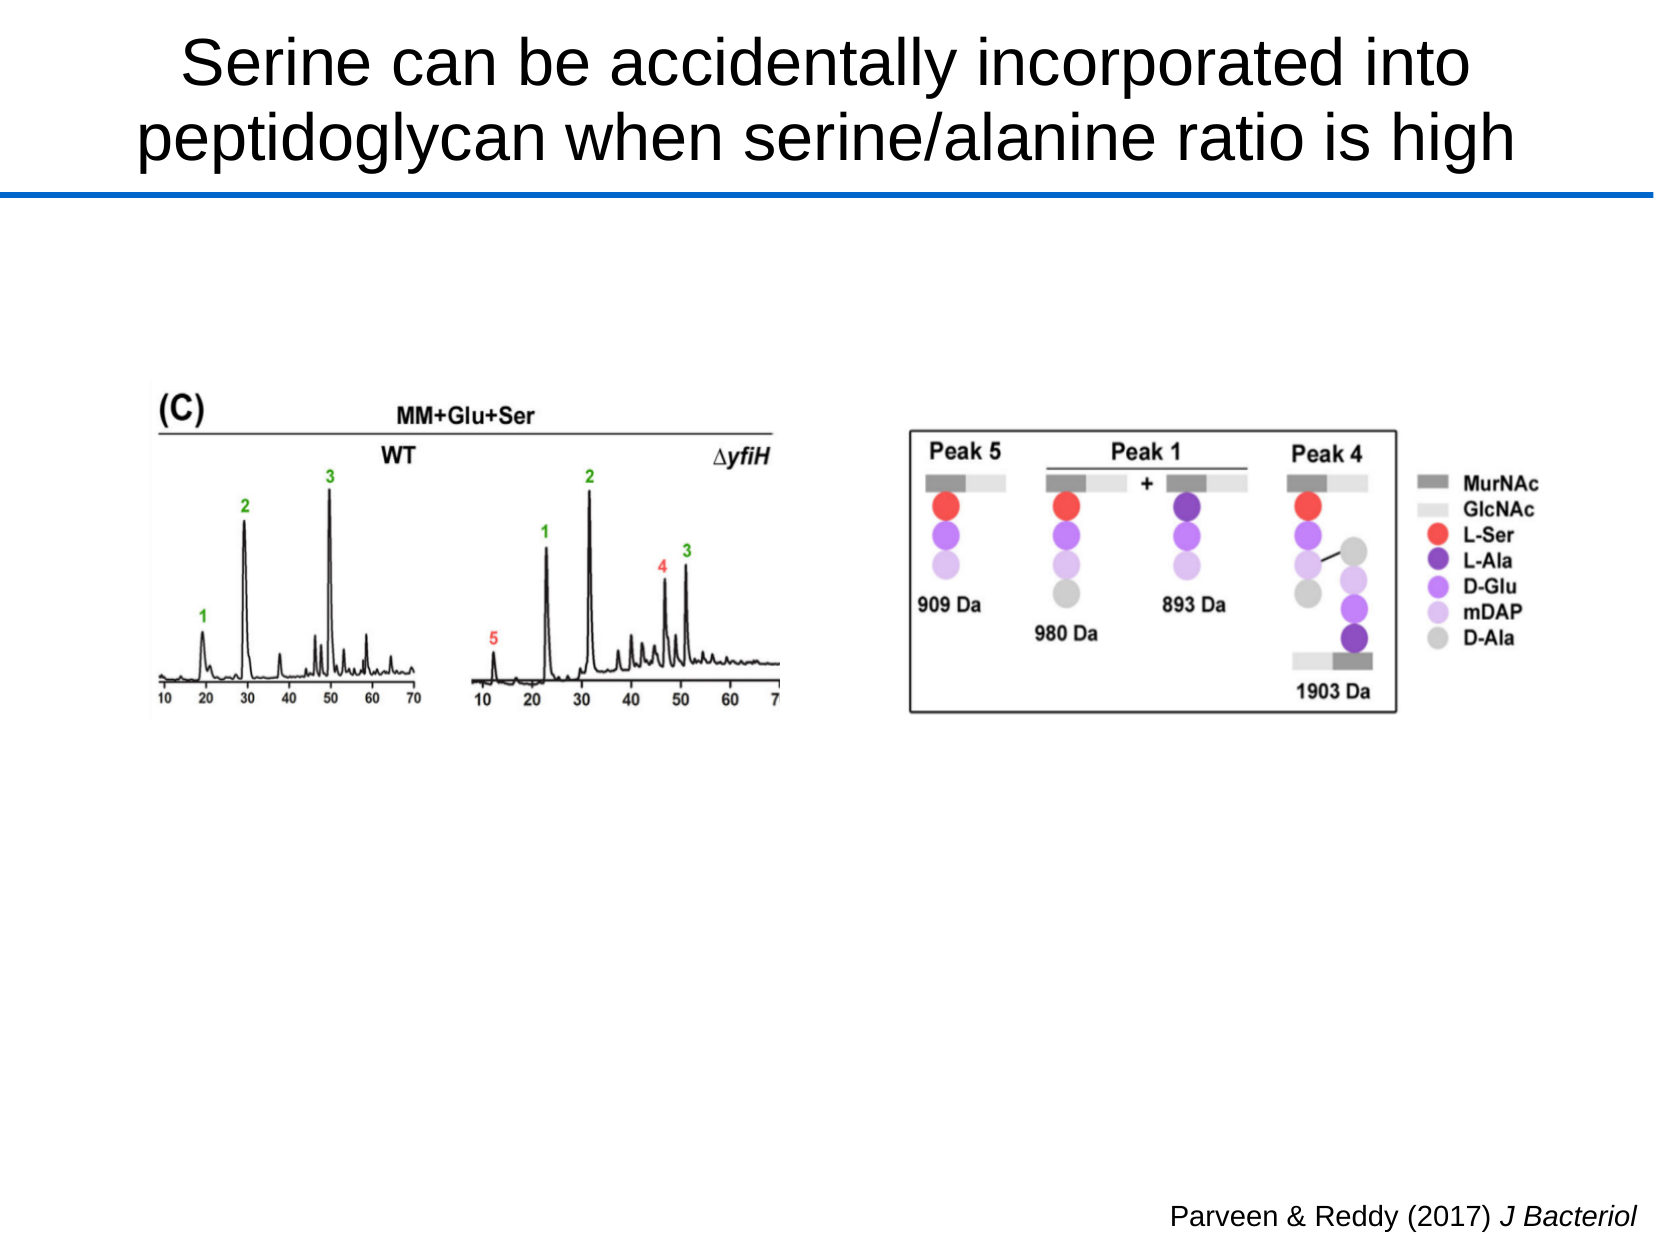

# Serine can be accidentally incorporated into peptidoglycan when serine/alanine ratio is high
Parveen & Reddy (2017) J Bacteriol